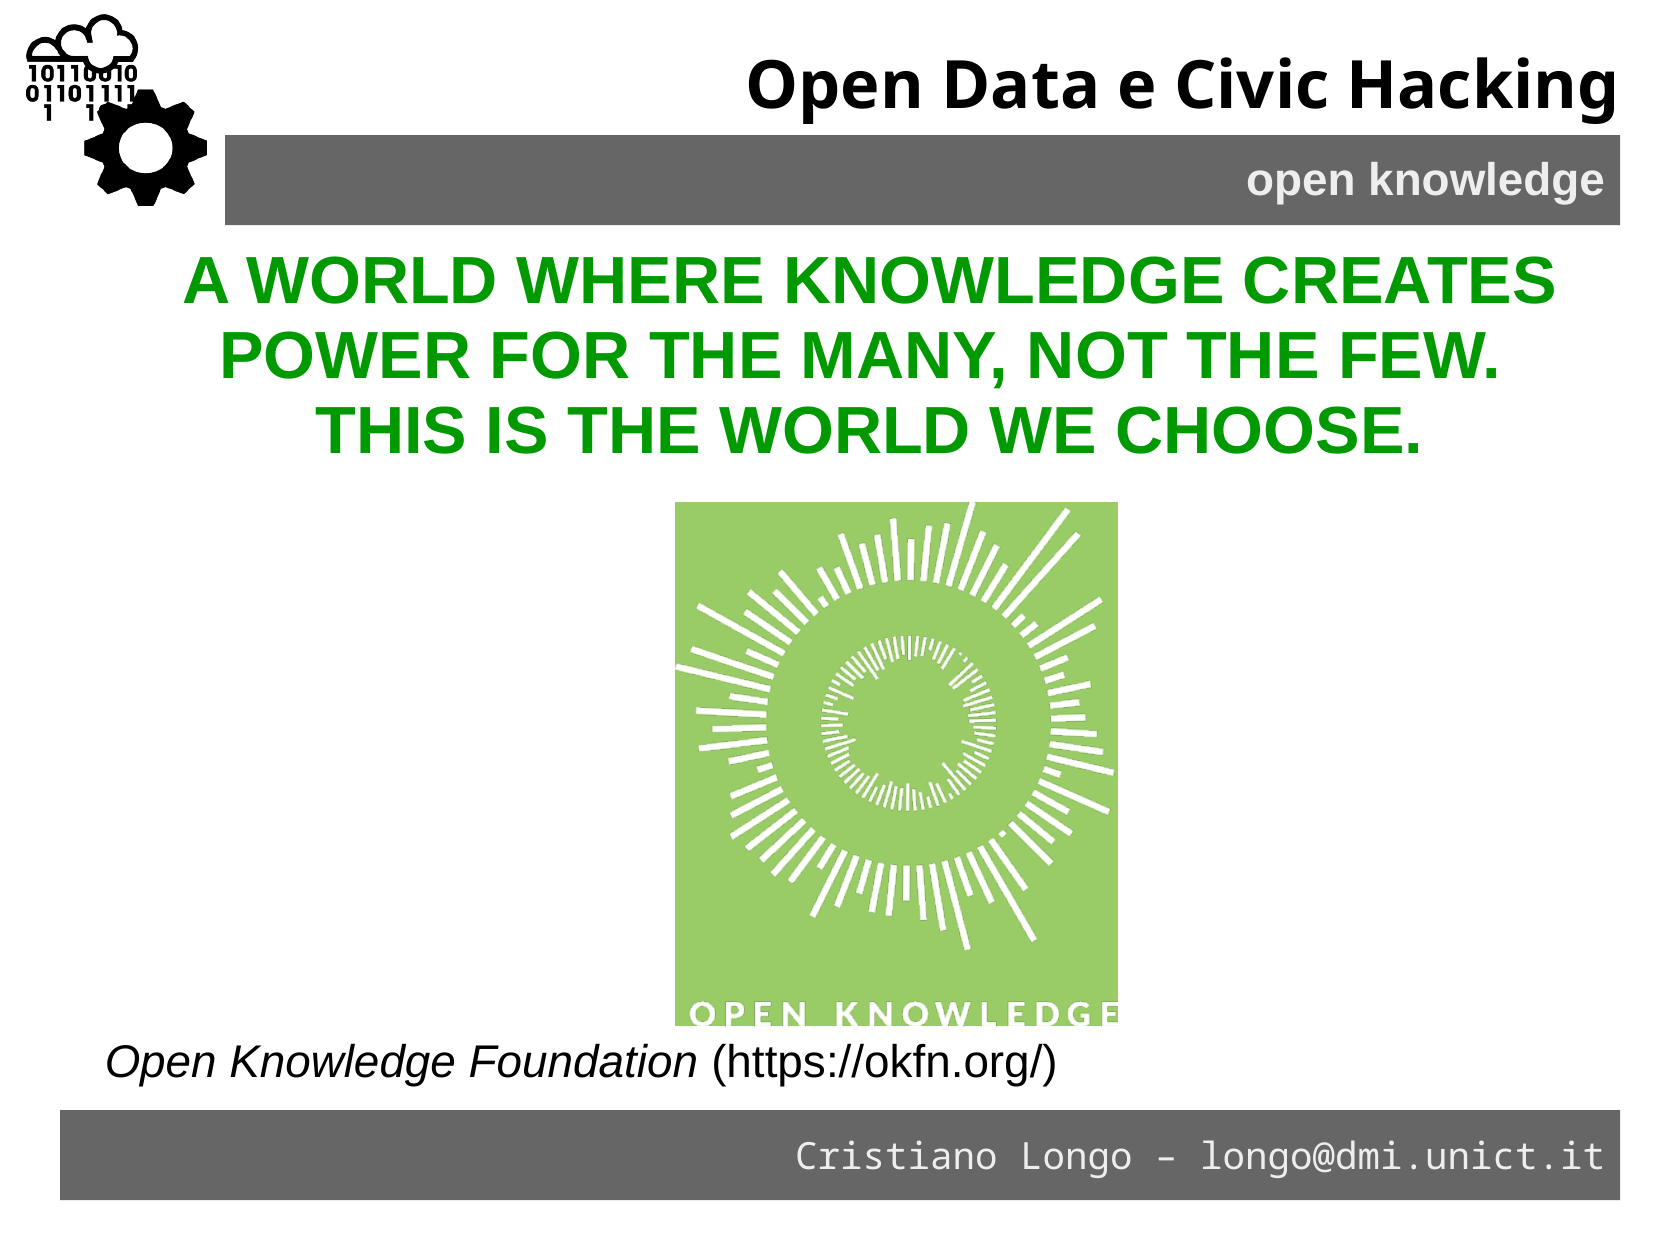

Open Data e Civic Hacking
open knowledge
A WORLD WHERE KNOWLEDGE CREATES POWER FOR THE MANY, NOT THE FEW.
THIS IS THE WORLD WE CHOOSE.
Open Knowledge Foundation (https://okfn.org/)
Cristiano Longo – longo@dmi.unict.it